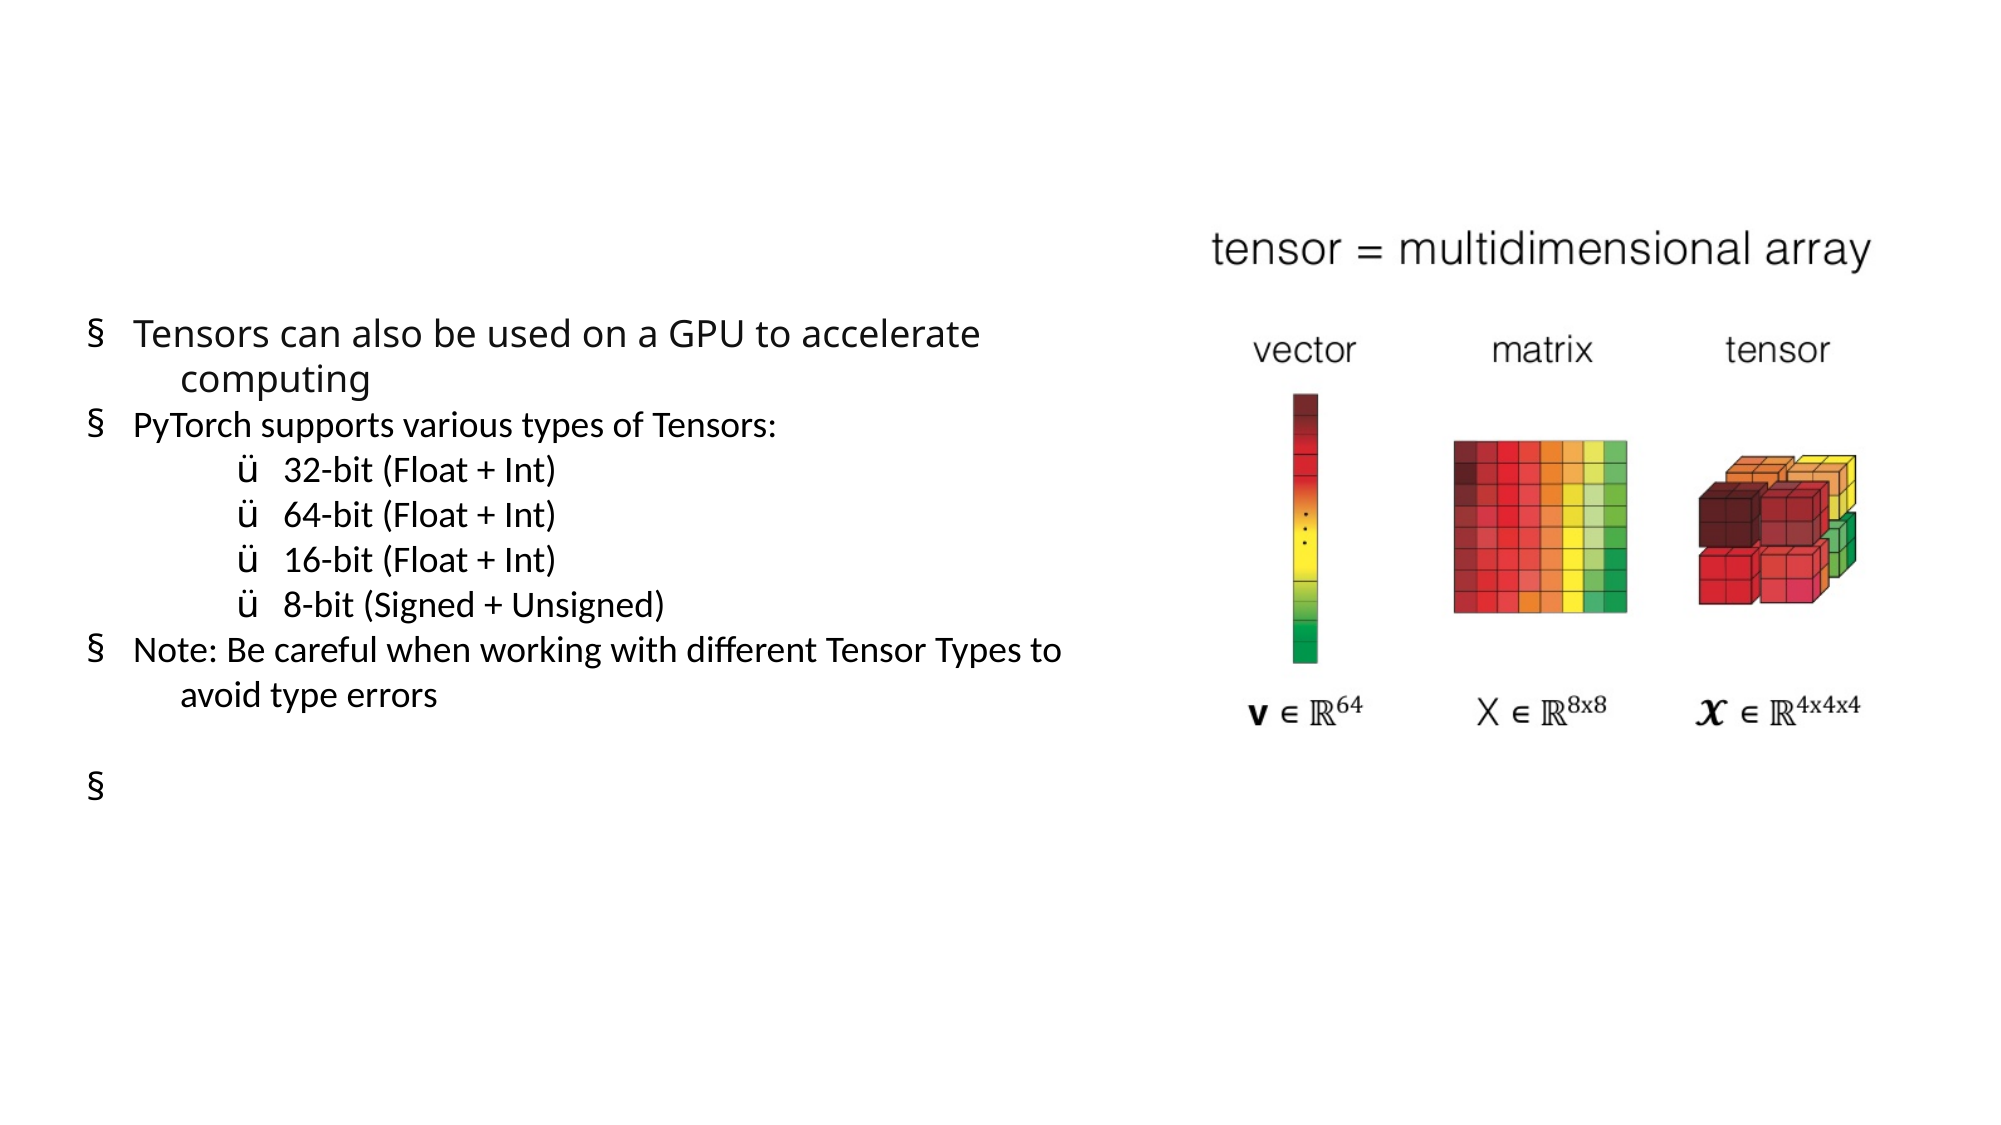

Tensors can also be used on a GPU to accelerate computing
PyTorch supports various types of Tensors:
32-bit (Float + Int)
64-bit (Float + Int)
16-bit (Float + Int)
8-bit (Signed + Unsigned)
Note: Be careful when working with different Tensor Types to avoid type errors